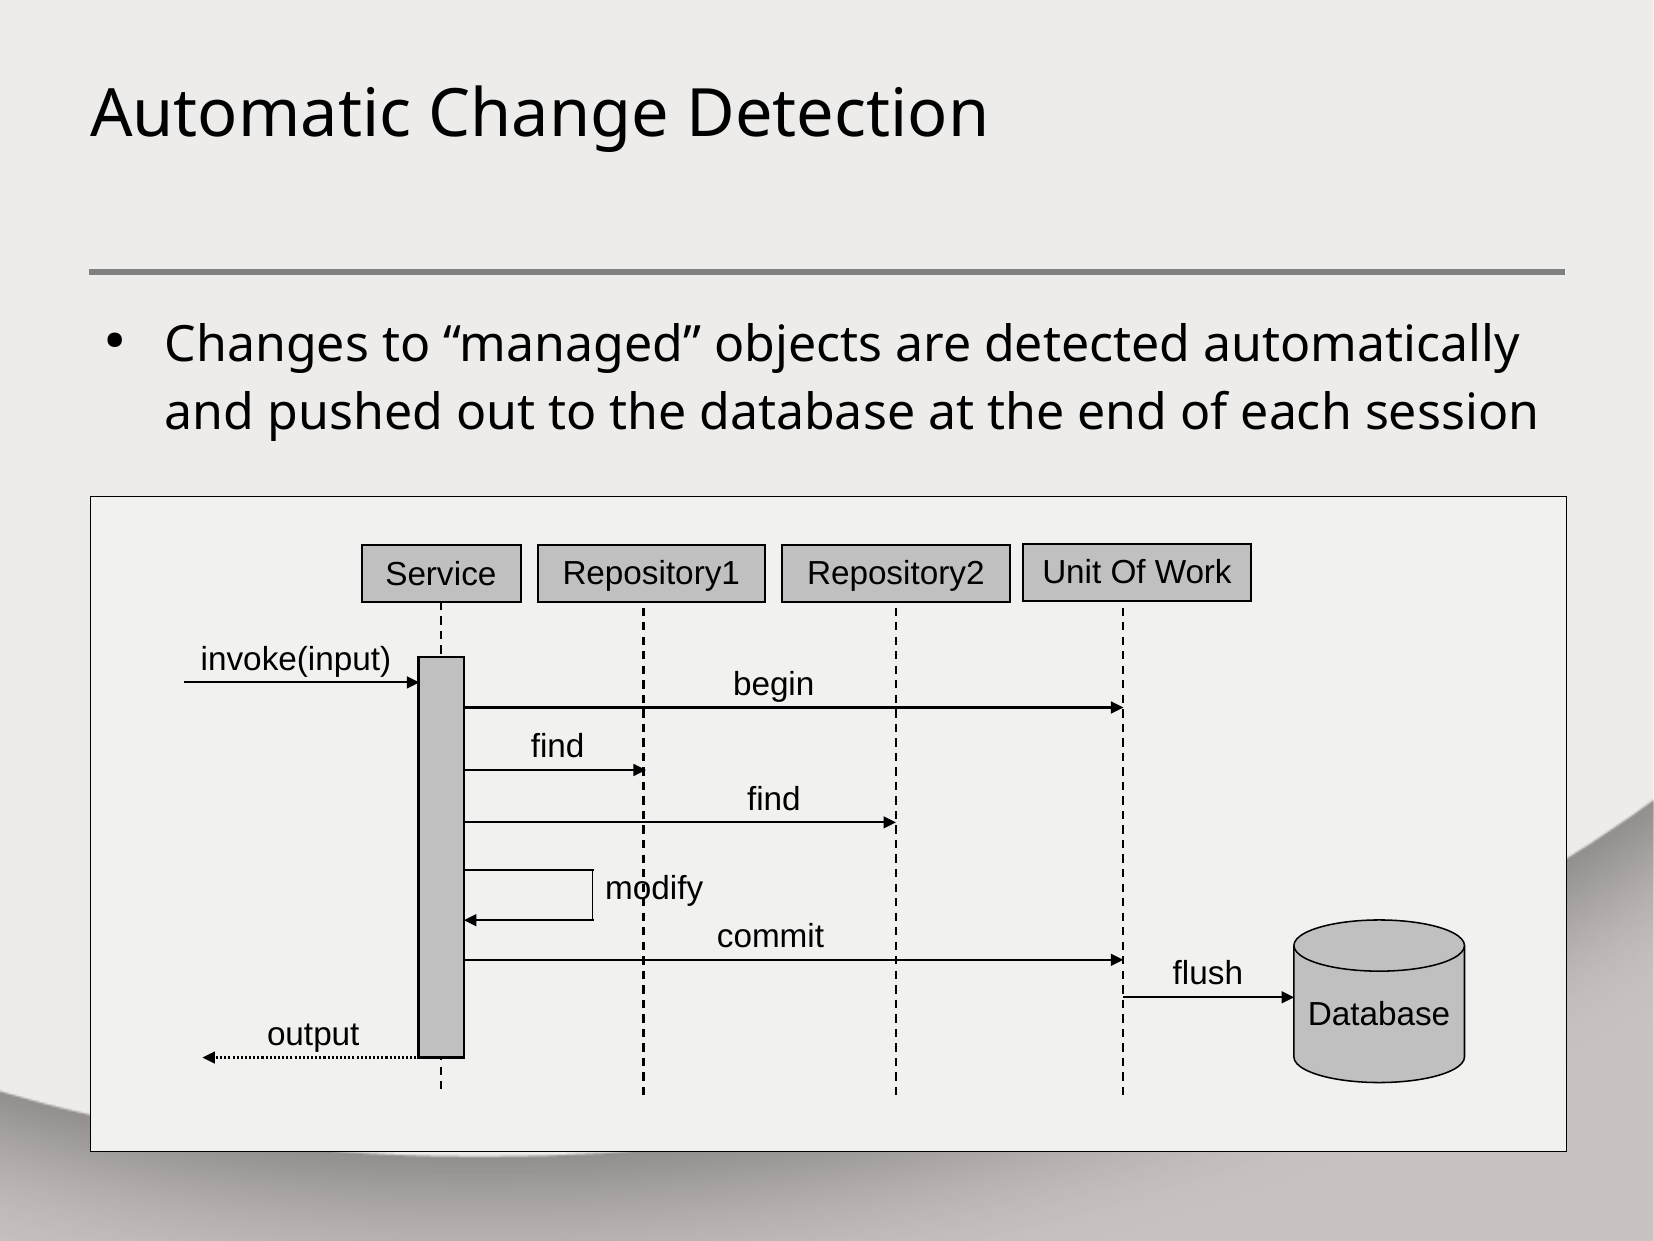

# Automatic Change Detection
Changes to “managed” objects are detected automatically and pushed out to the database at the end of each session
Unit Of Work
Service
Repository1
Repository2
invoke(input)
begin
find
find
modify
commit
Database
flush
output